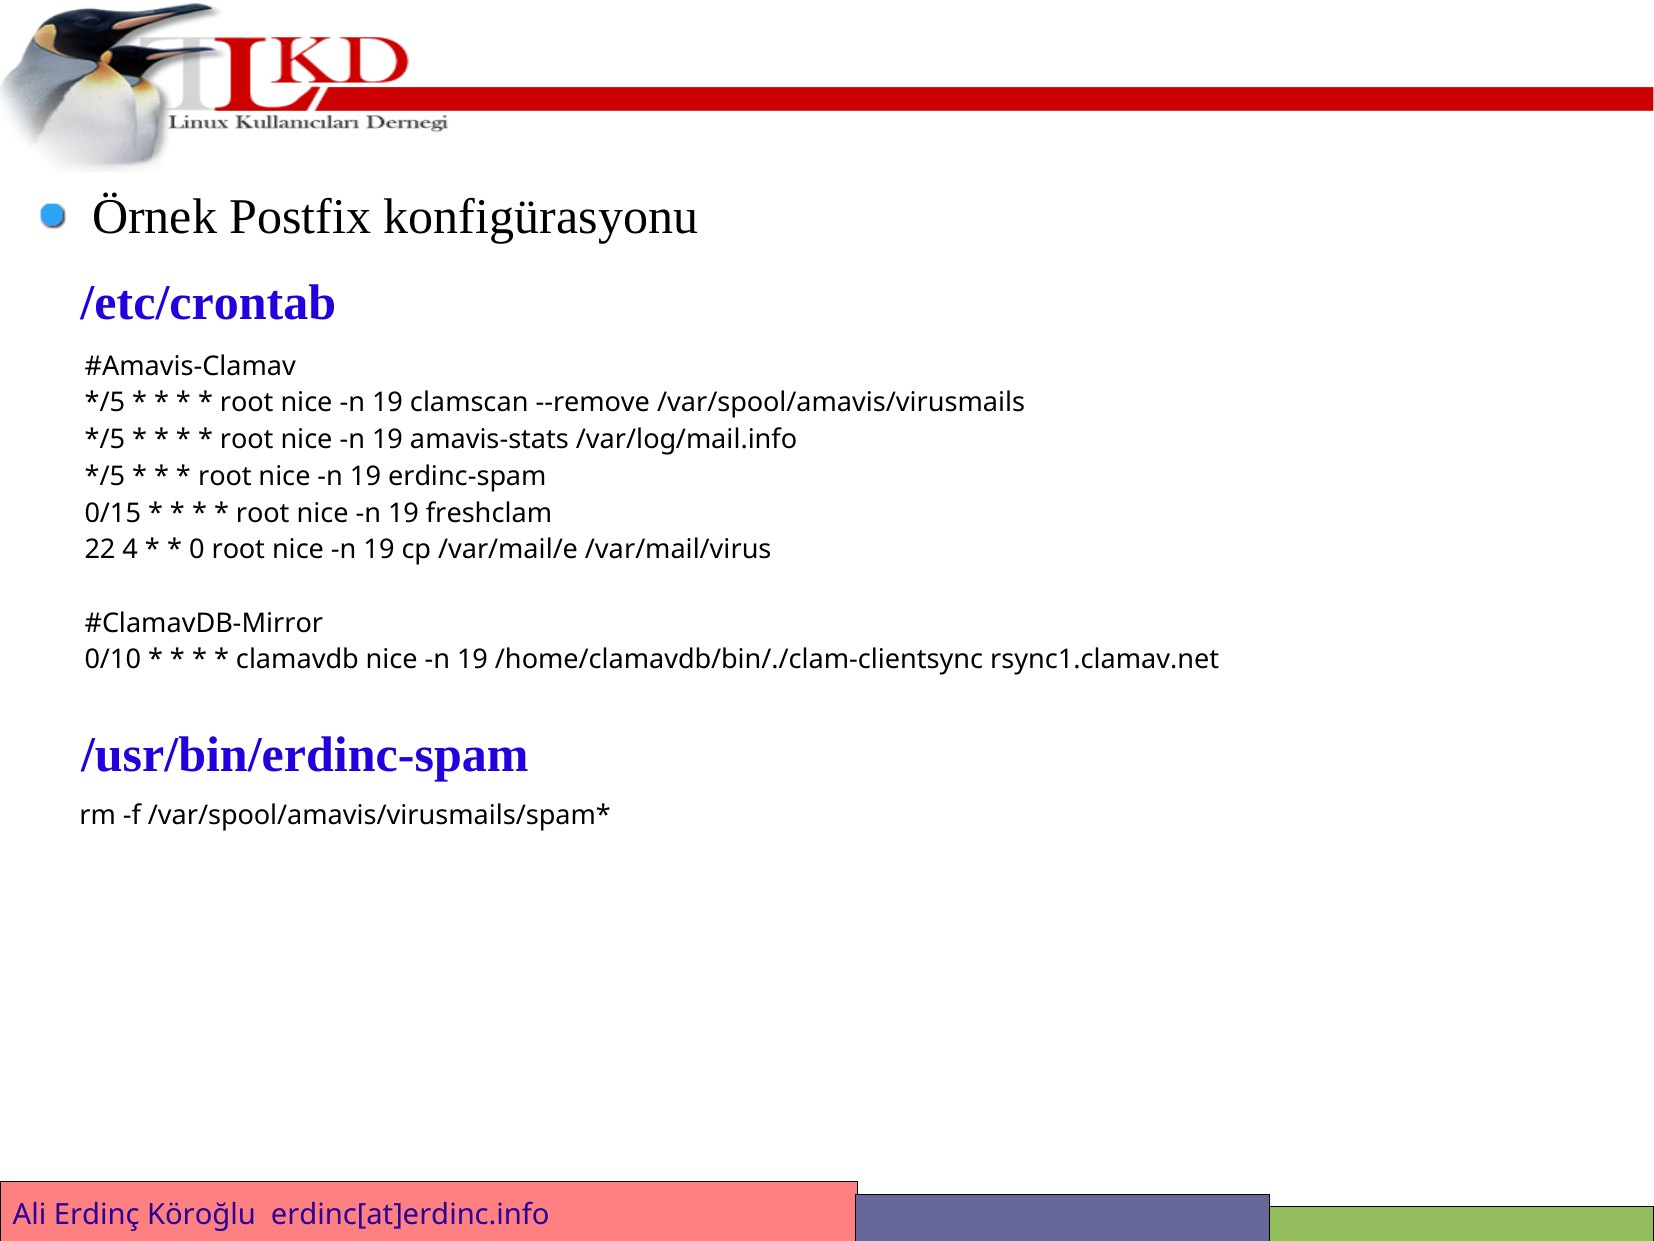

Örnek Postfix konfigürasyonu
/etc/crontab
#Amavis-Clamav
*/5 * * * * root nice -n 19 clamscan --remove /var/spool/amavis/virusmails
*/5 * * * * root nice -n 19 amavis-stats /var/log/mail.info
*/5 * * * root nice -n 19 erdinc-spam
0/15 * * * * root nice -n 19 freshclam
22 4 * * 0 root nice -n 19 cp /var/mail/e /var/mail/virus
#ClamavDB-Mirror
0/10 * * * * clamavdb nice -n 19 /home/clamavdb/bin/./clam-clientsync rsync1.clamav.net
/usr/bin/erdinc-spam
rm -f /var/spool/amavis/virusmails/spam*
Ali Erdinç Köroğlu erdinc[at]erdinc.info http://www.erdinc.info